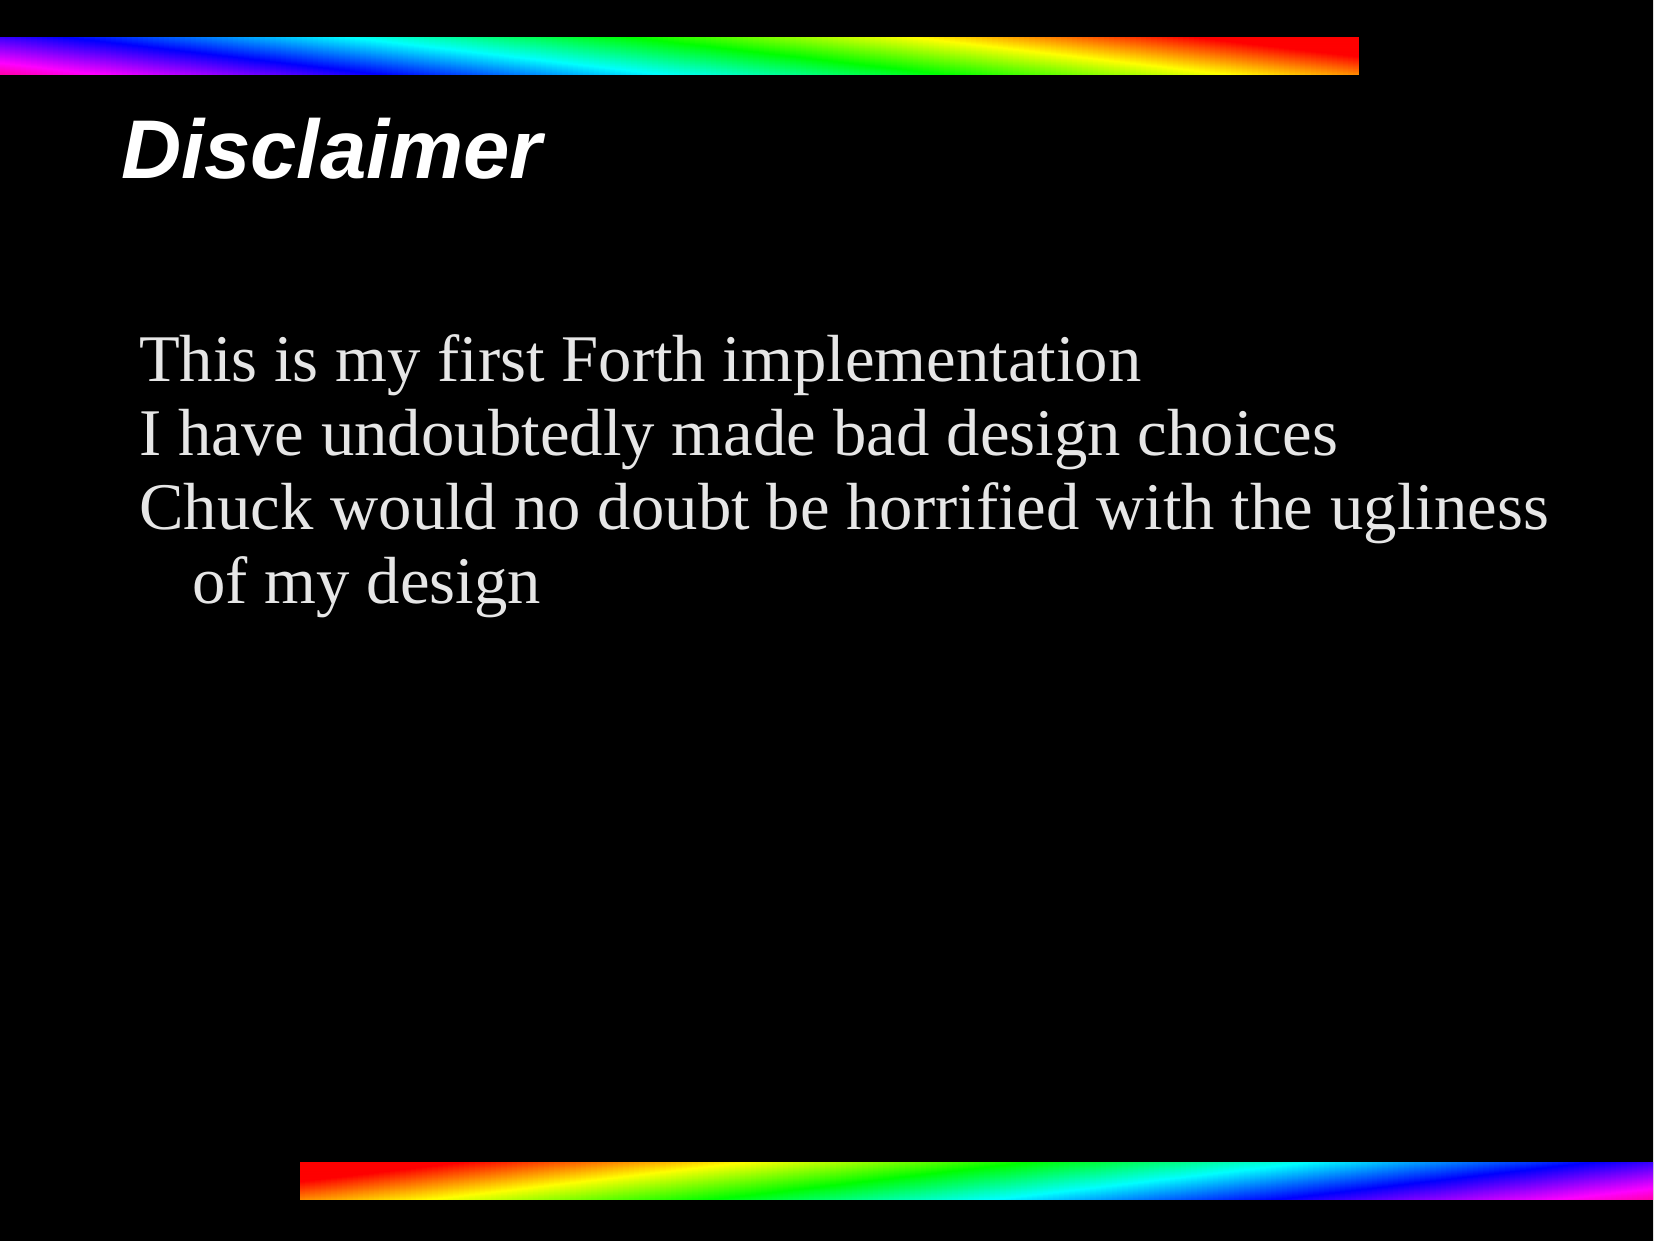

# Disclaimer
This is my first Forth implementation
I have undoubtedly made bad design choices
Chuck would no doubt be horrified with the ugliness of my design